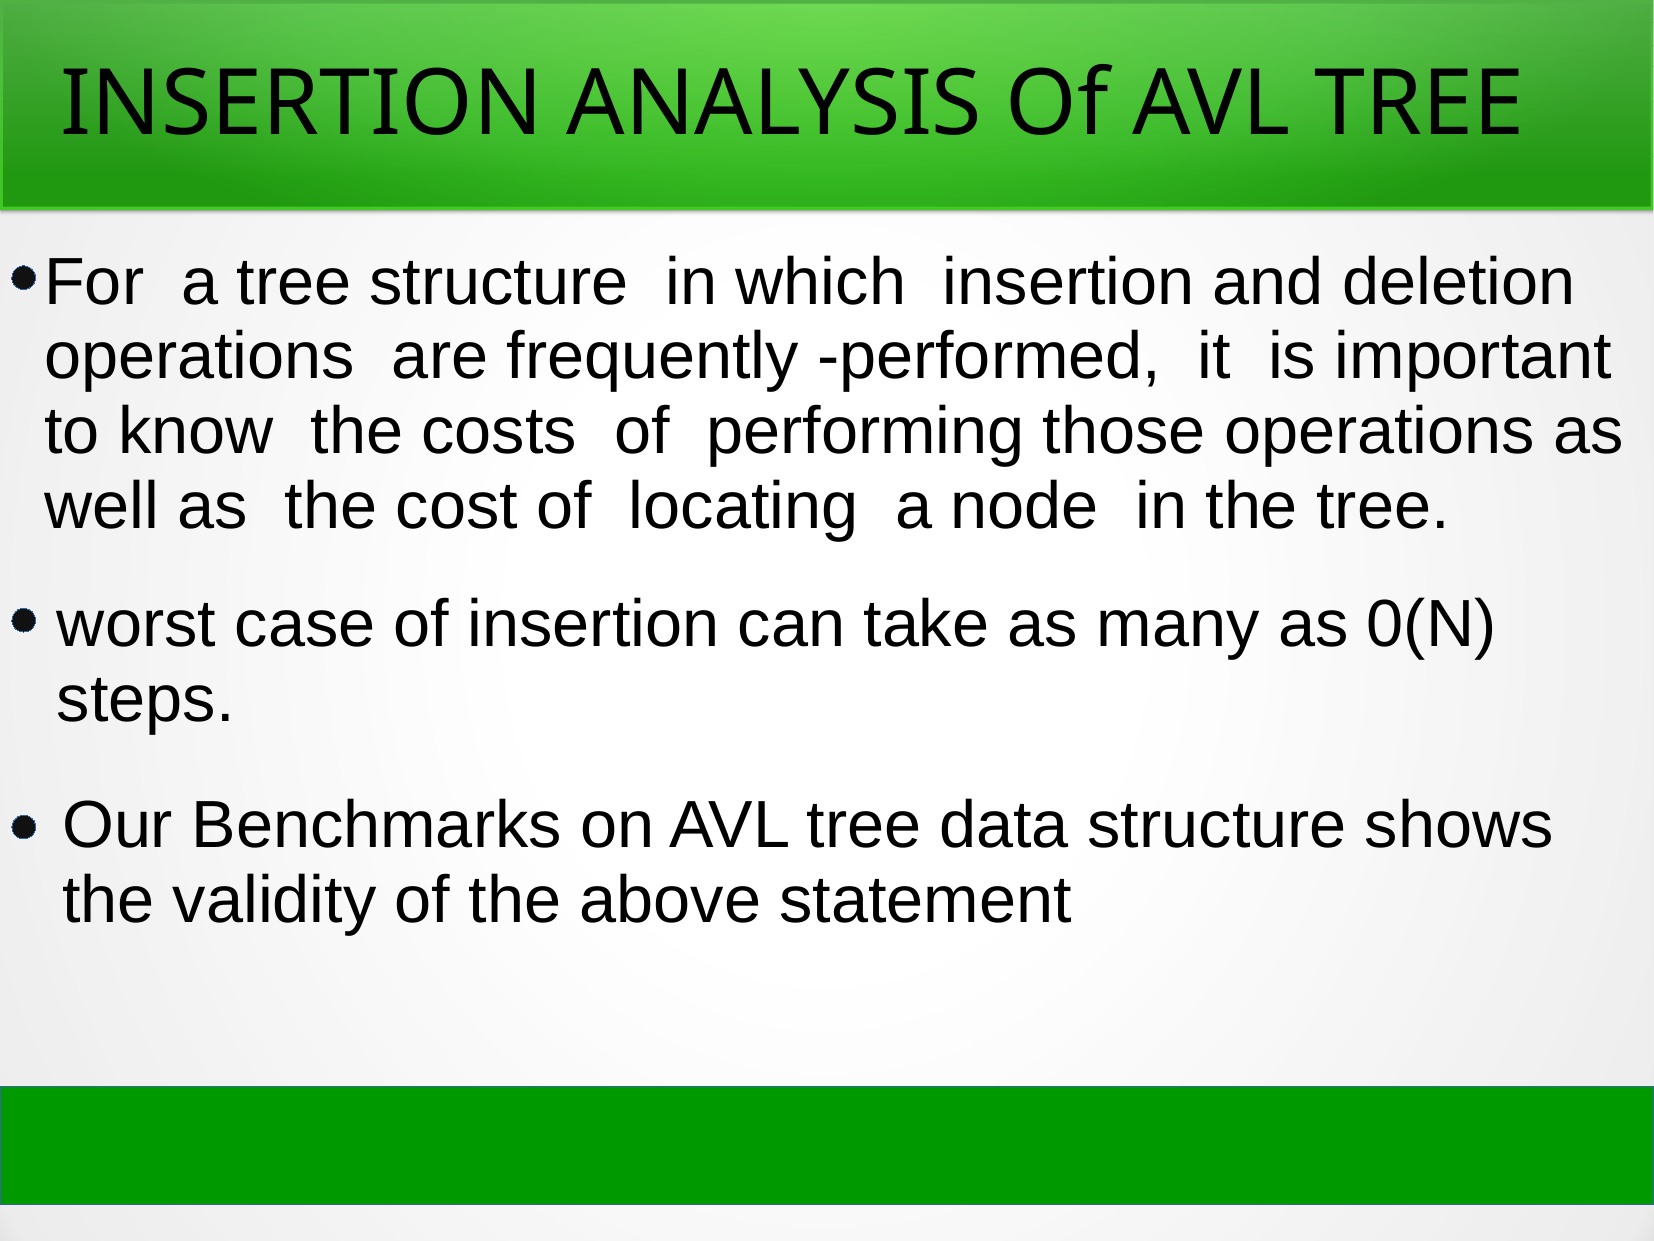

INSERTION ANALYSIS Of AVL TREE
For a tree structure in which insertion and deletion
operations are frequently -performed, it is important
to know the costs of performing those operations as
well as the cost of locating a node in the tree.
 worst case of insertion can take as many as 0(N)
 steps.
Our Benchmarks on AVL tree data structure shows
the validity of the above statement
12/26/03
AVL Trees - Lecture 8
11